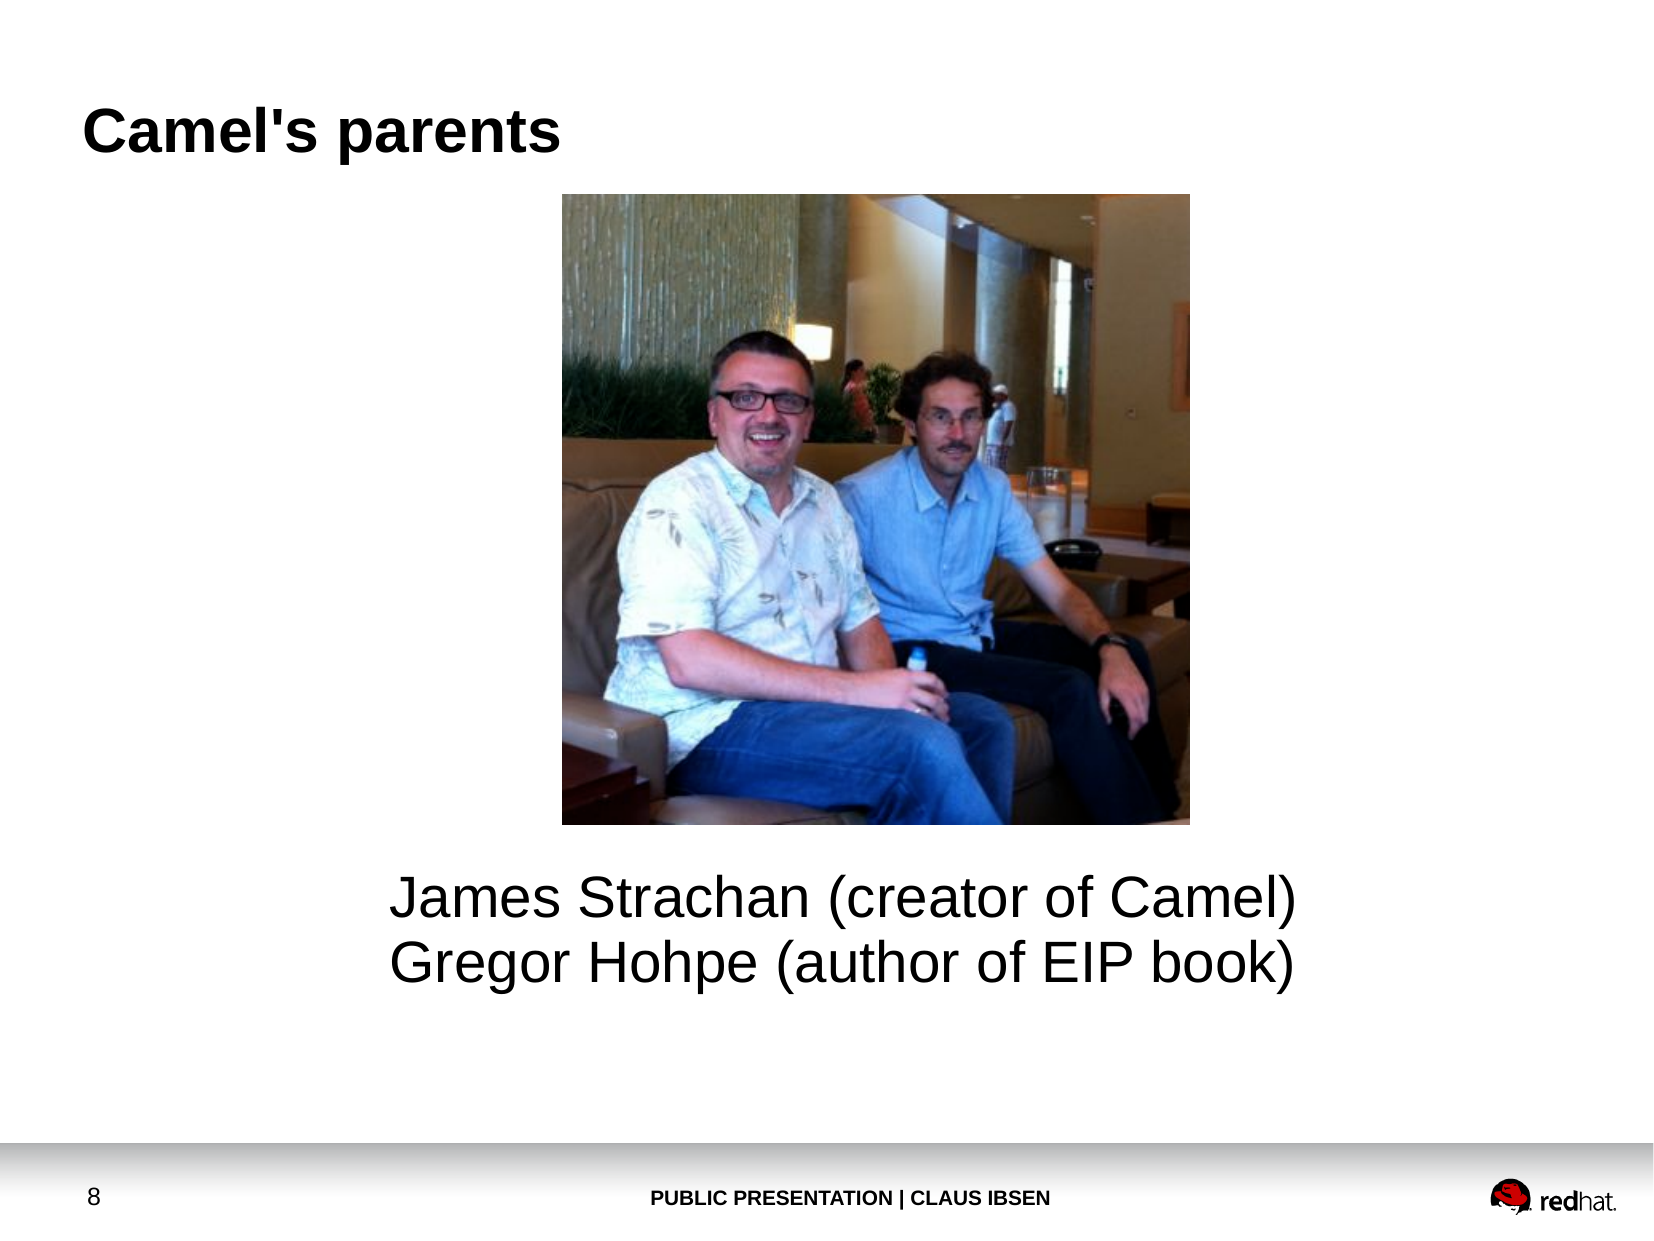

# Camel's parents
James Strachan (creator of Camel)
Gregor Hohpe (author of EIP book)